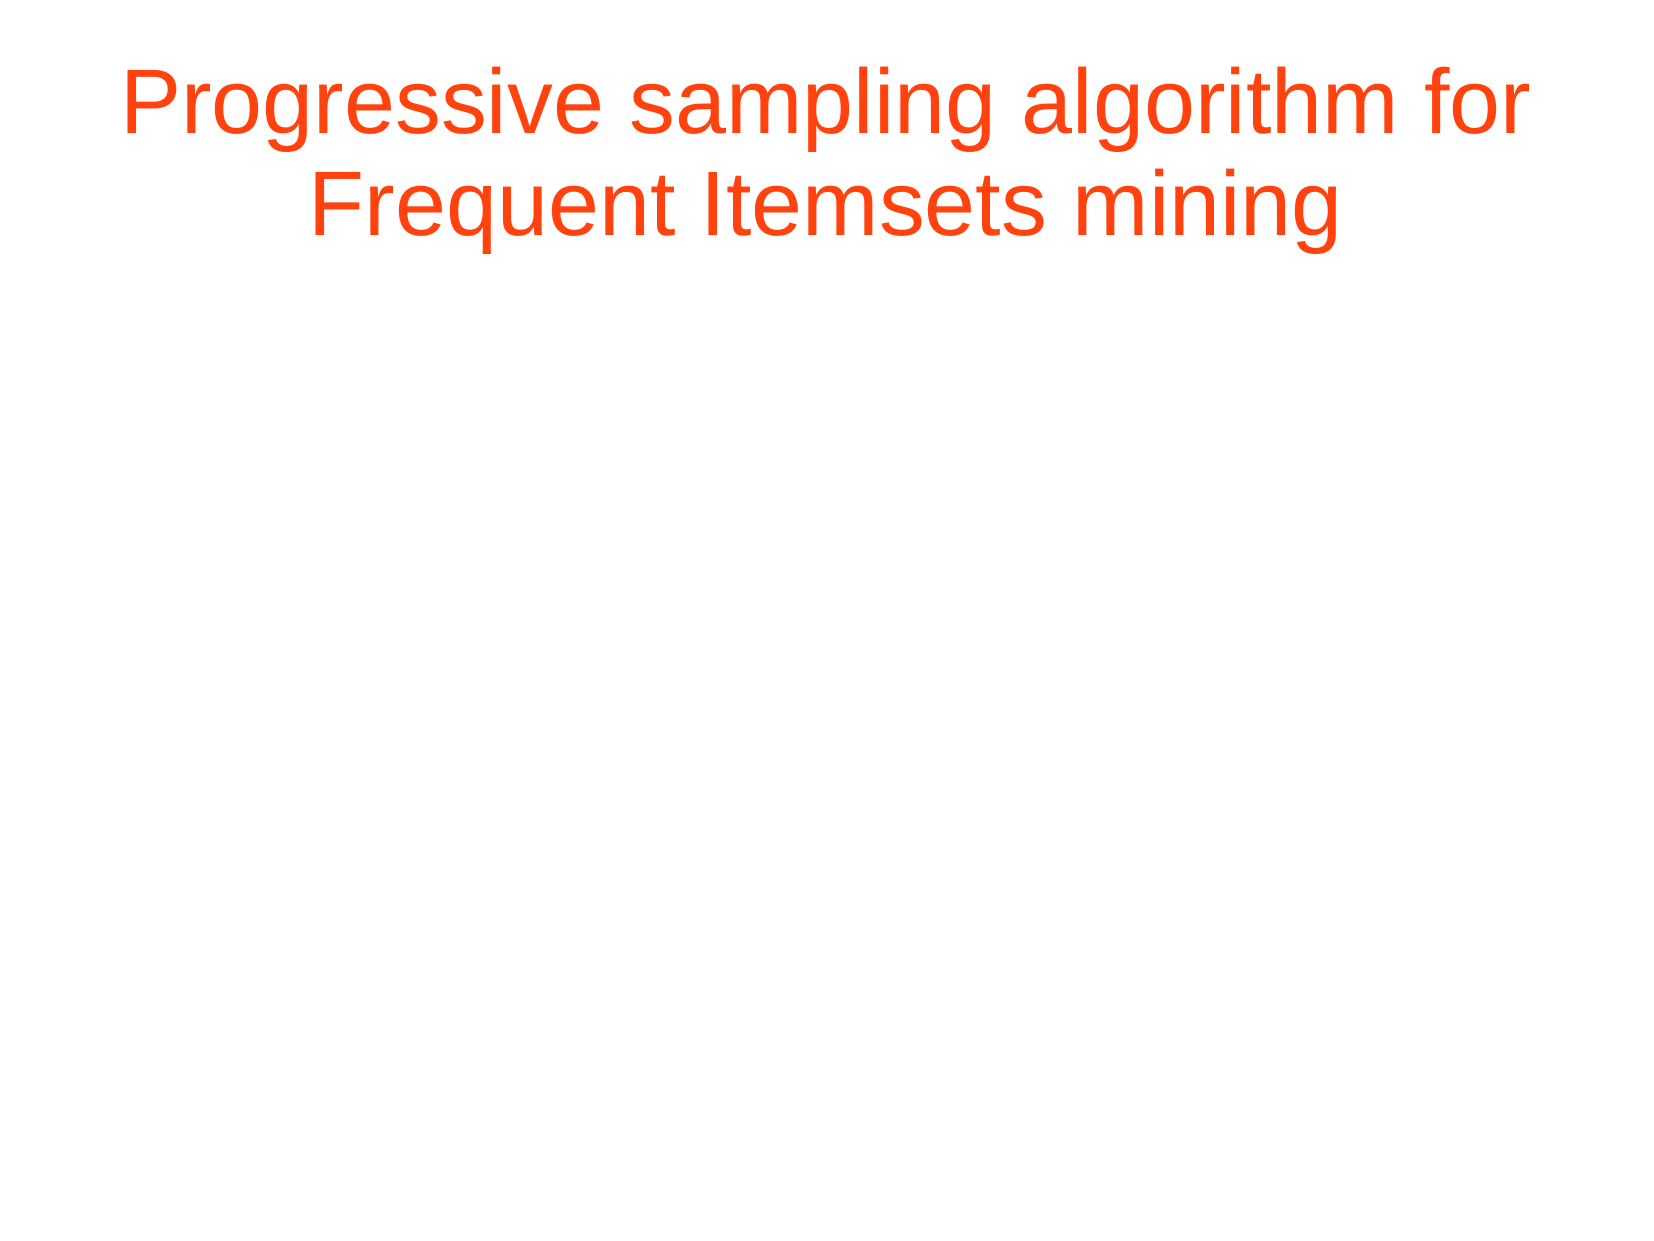

# Progressive sampling algorithm for Frequent Itemsets mining